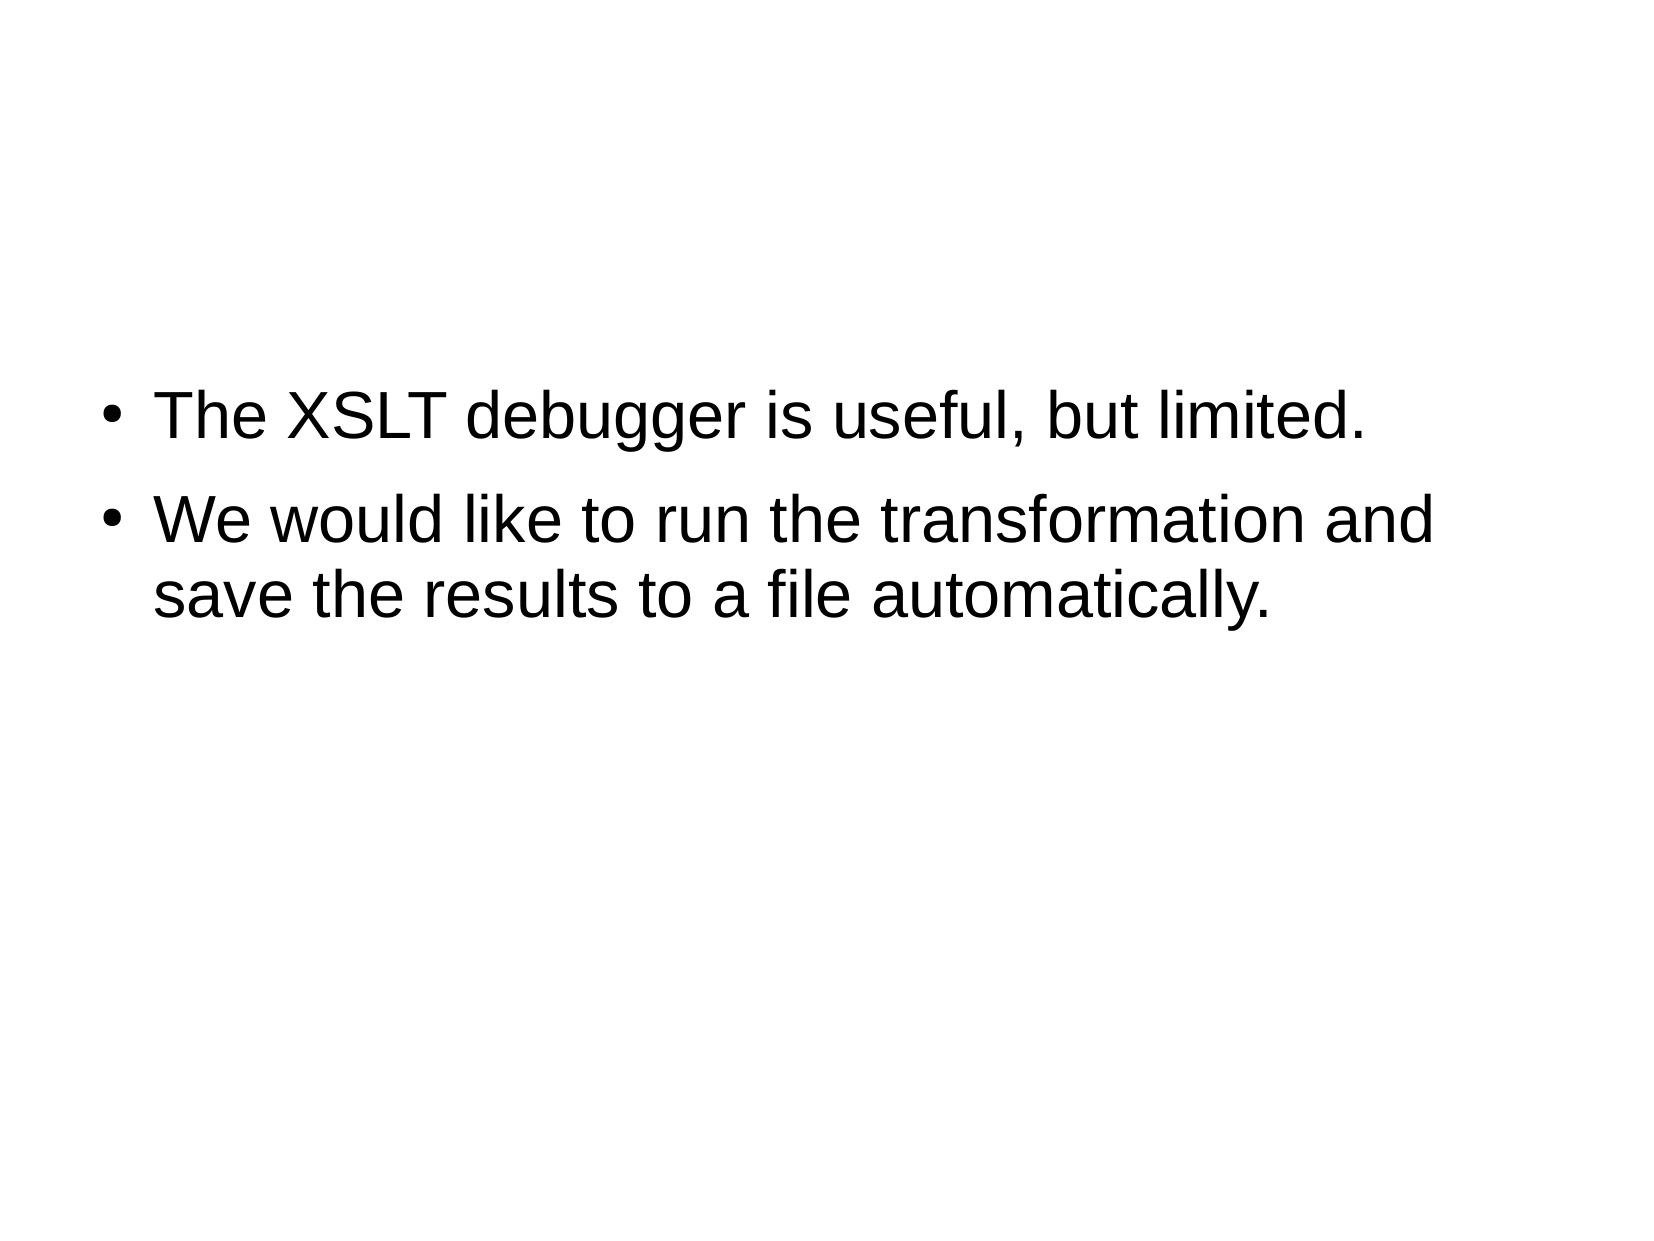

# The XSLT debugger is useful, but limited.
We would like to run the transformation and save the results to a file automatically.